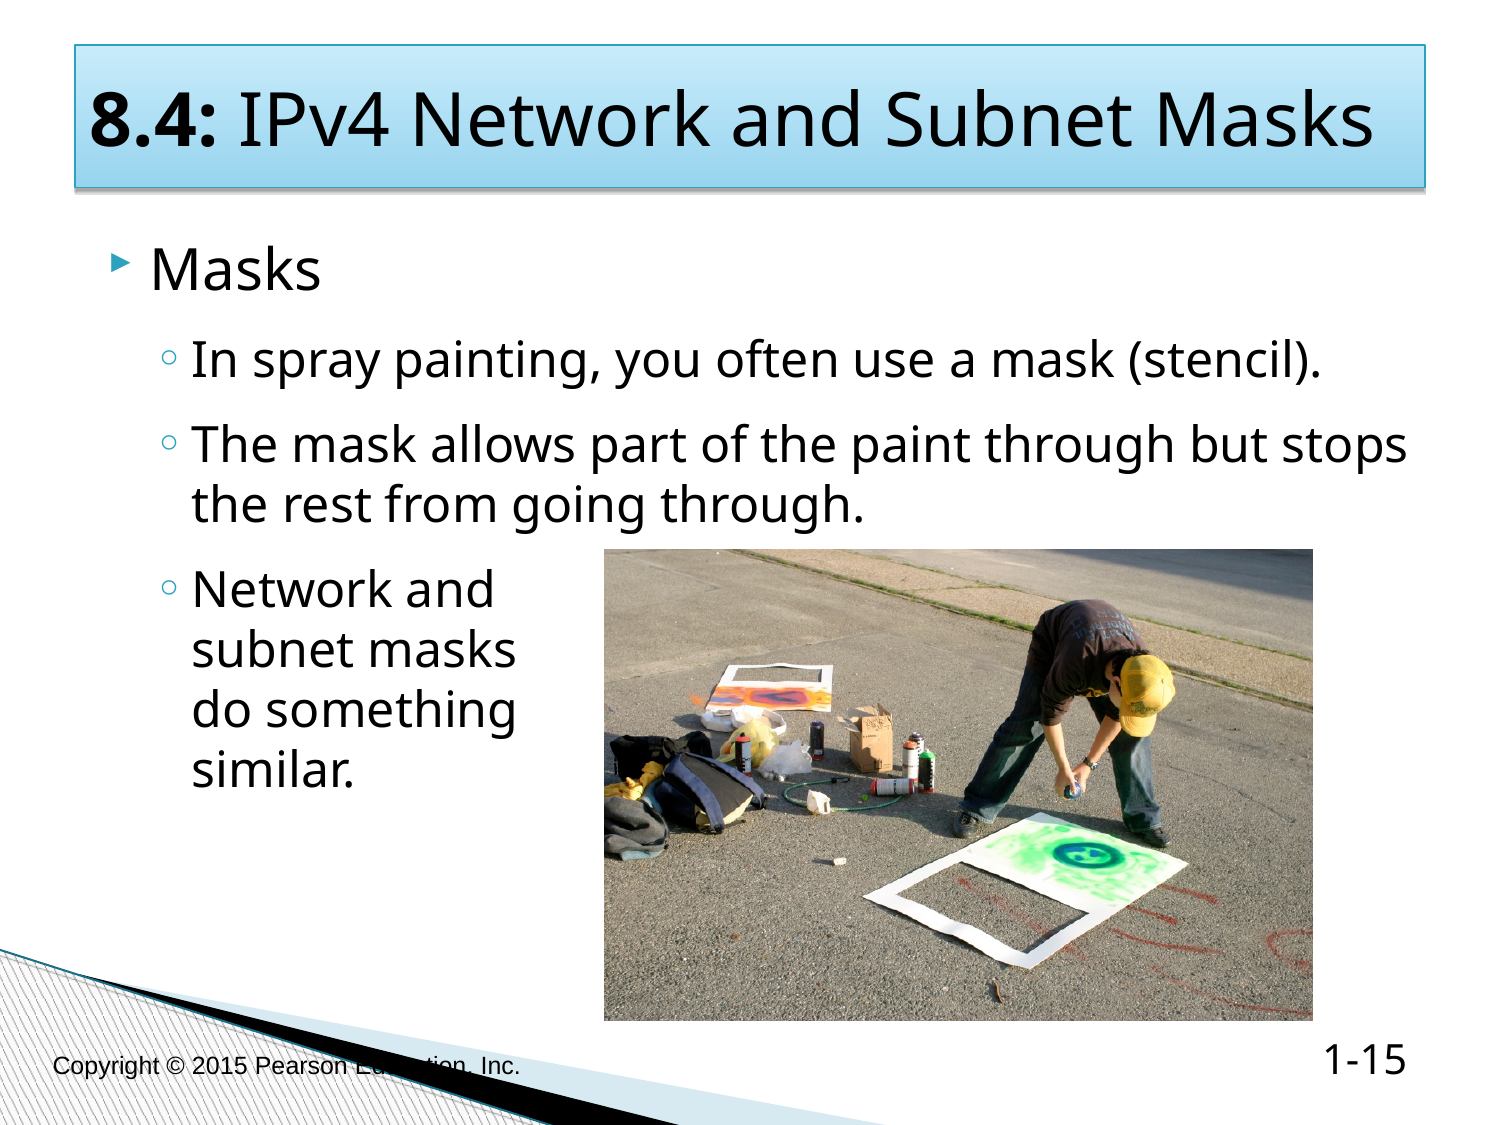

8.4: IPv4 Network and Subnet Masks
# Masks
In spray painting, you often use a mask (stencil).
The mask allows part of the paint through but stops the rest from going through.
Network and
subnet masks
do something
similar.
Copyright © 2015 Pearson Education, Inc.